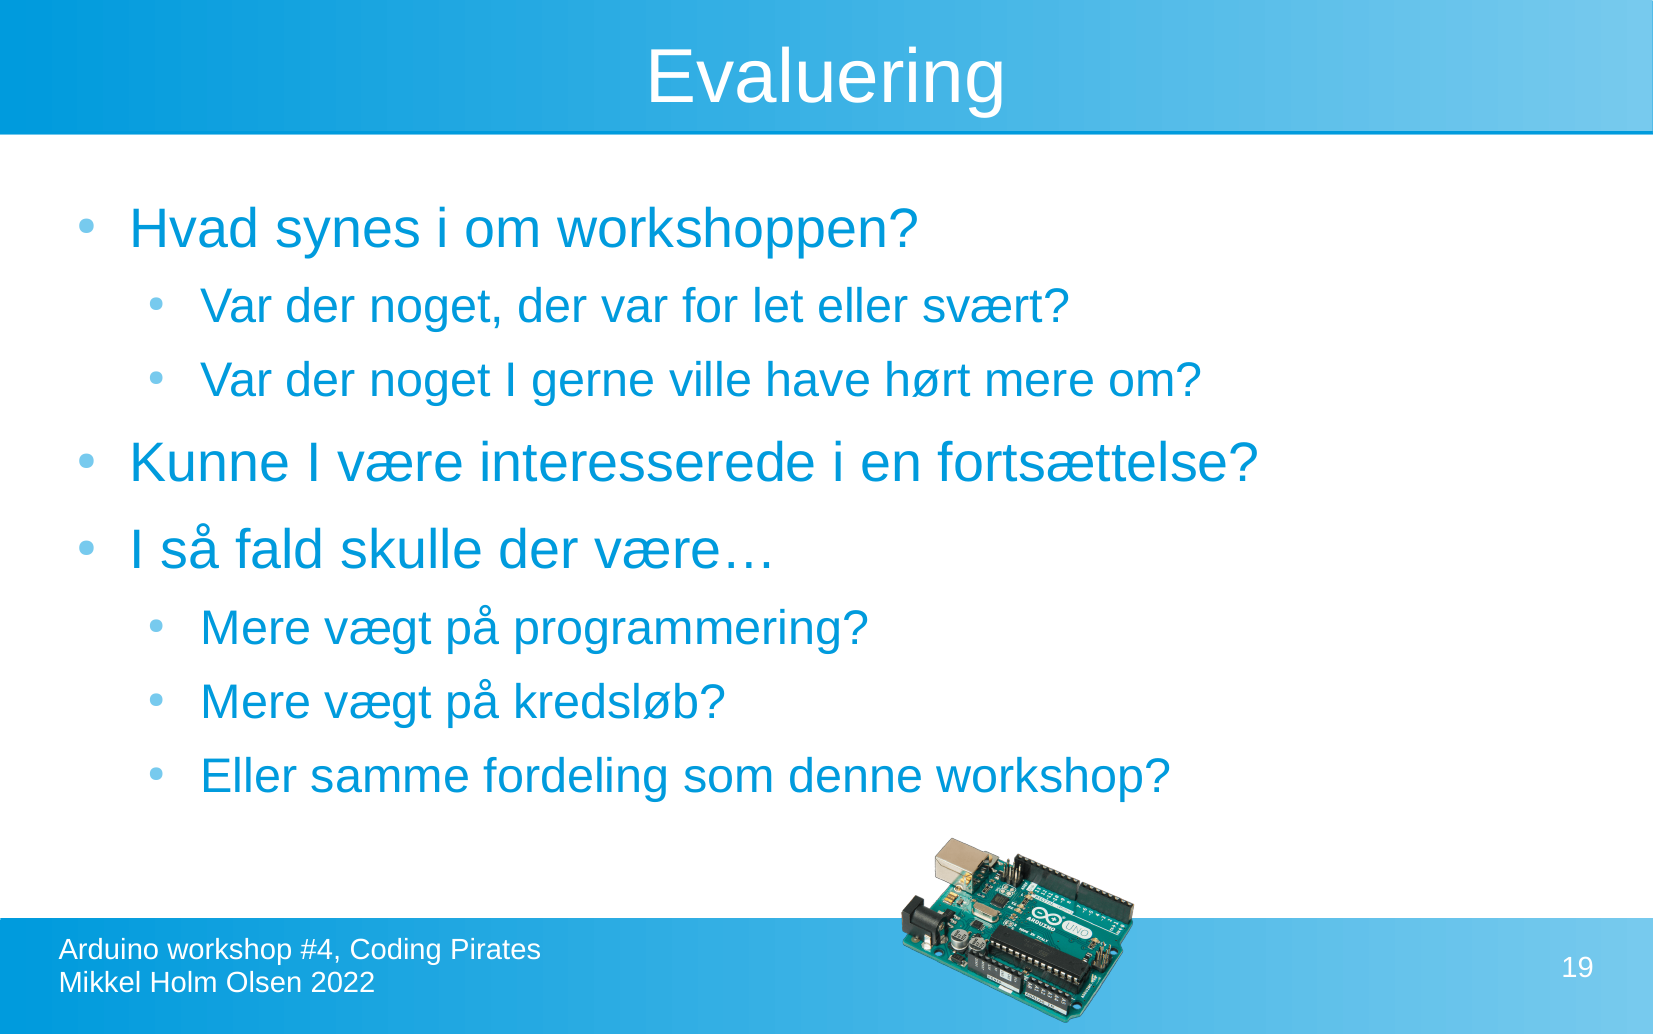

# Evaluering
Hvad synes i om workshoppen?
Var der noget, der var for let eller svært?
Var der noget I gerne ville have hørt mere om?
Kunne I være interesserede i en fortsættelse?
I så fald skulle der være…
Mere vægt på programmering?
Mere vægt på kredsløb?
Eller samme fordeling som denne workshop?
19